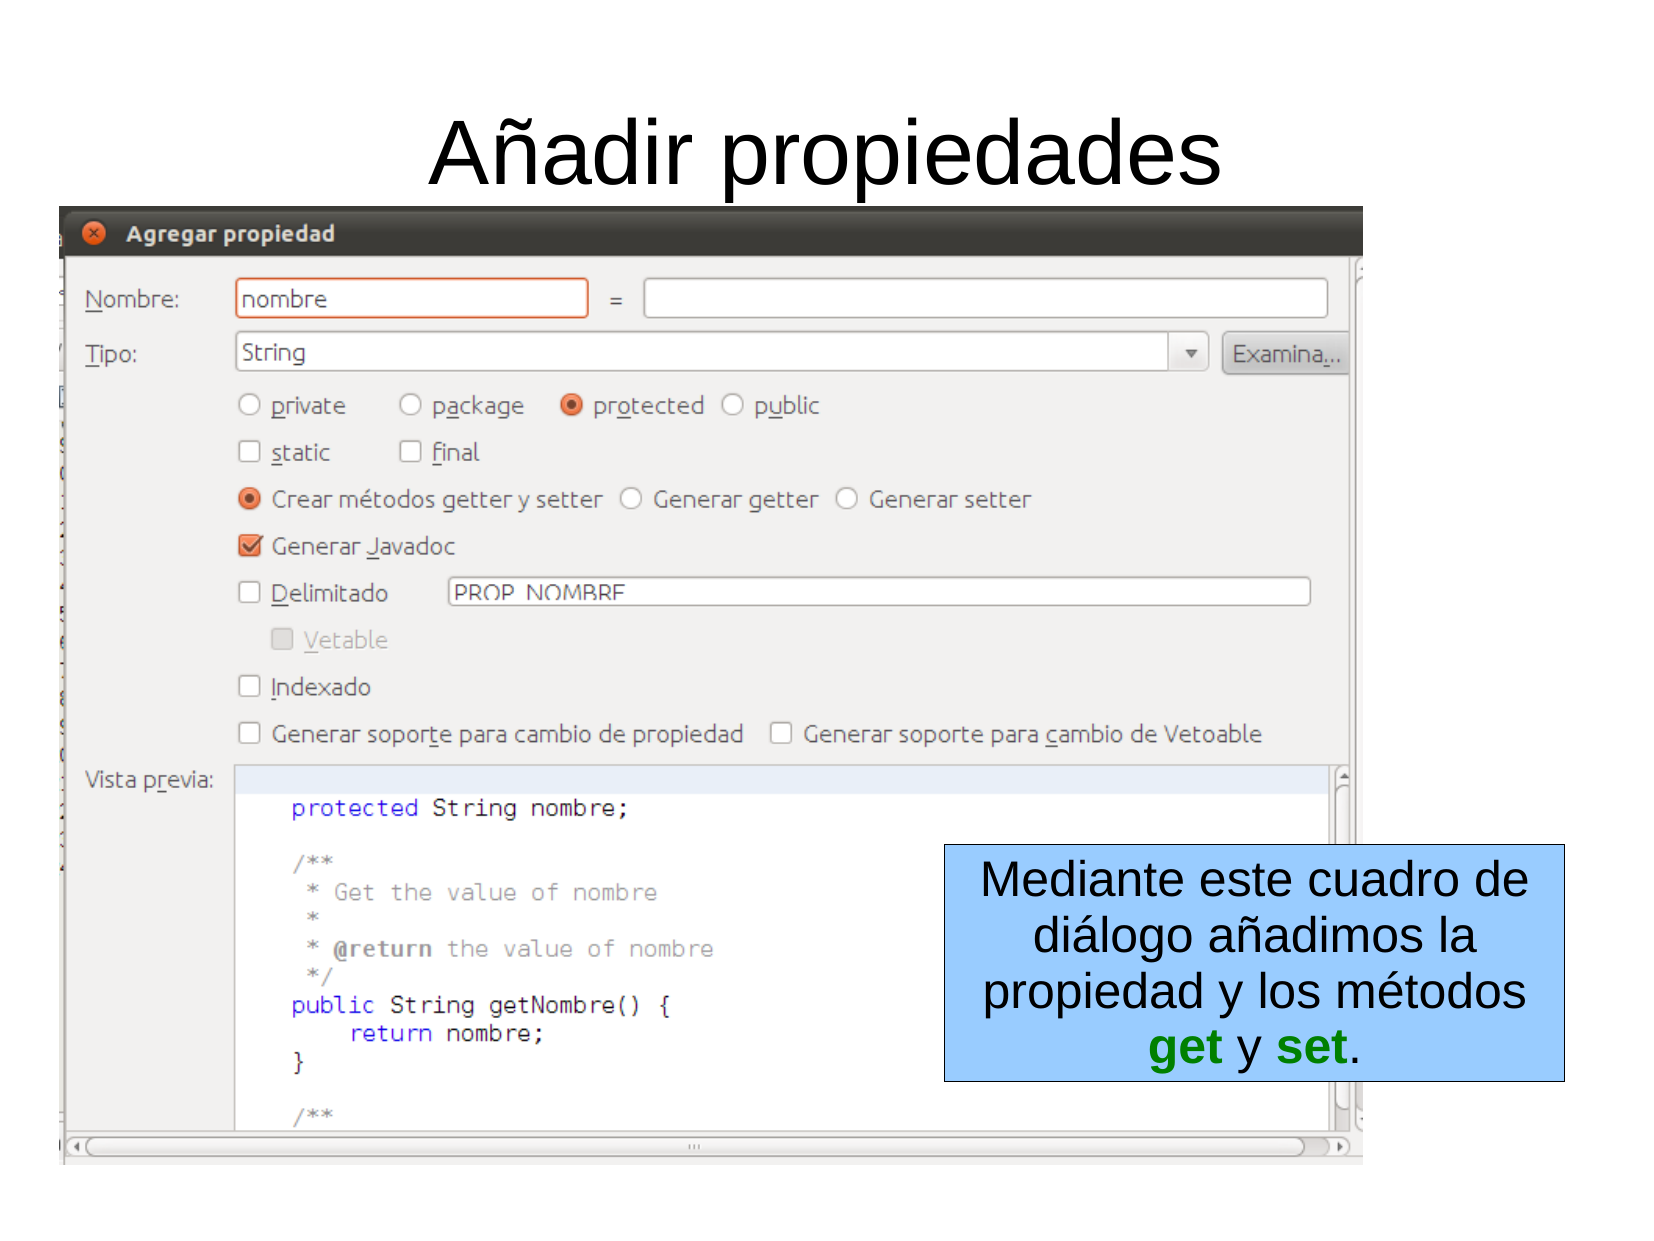

# Añadir propiedades
Mediante este cuadro de diálogo añadimos la propiedad y los métodos get y set.